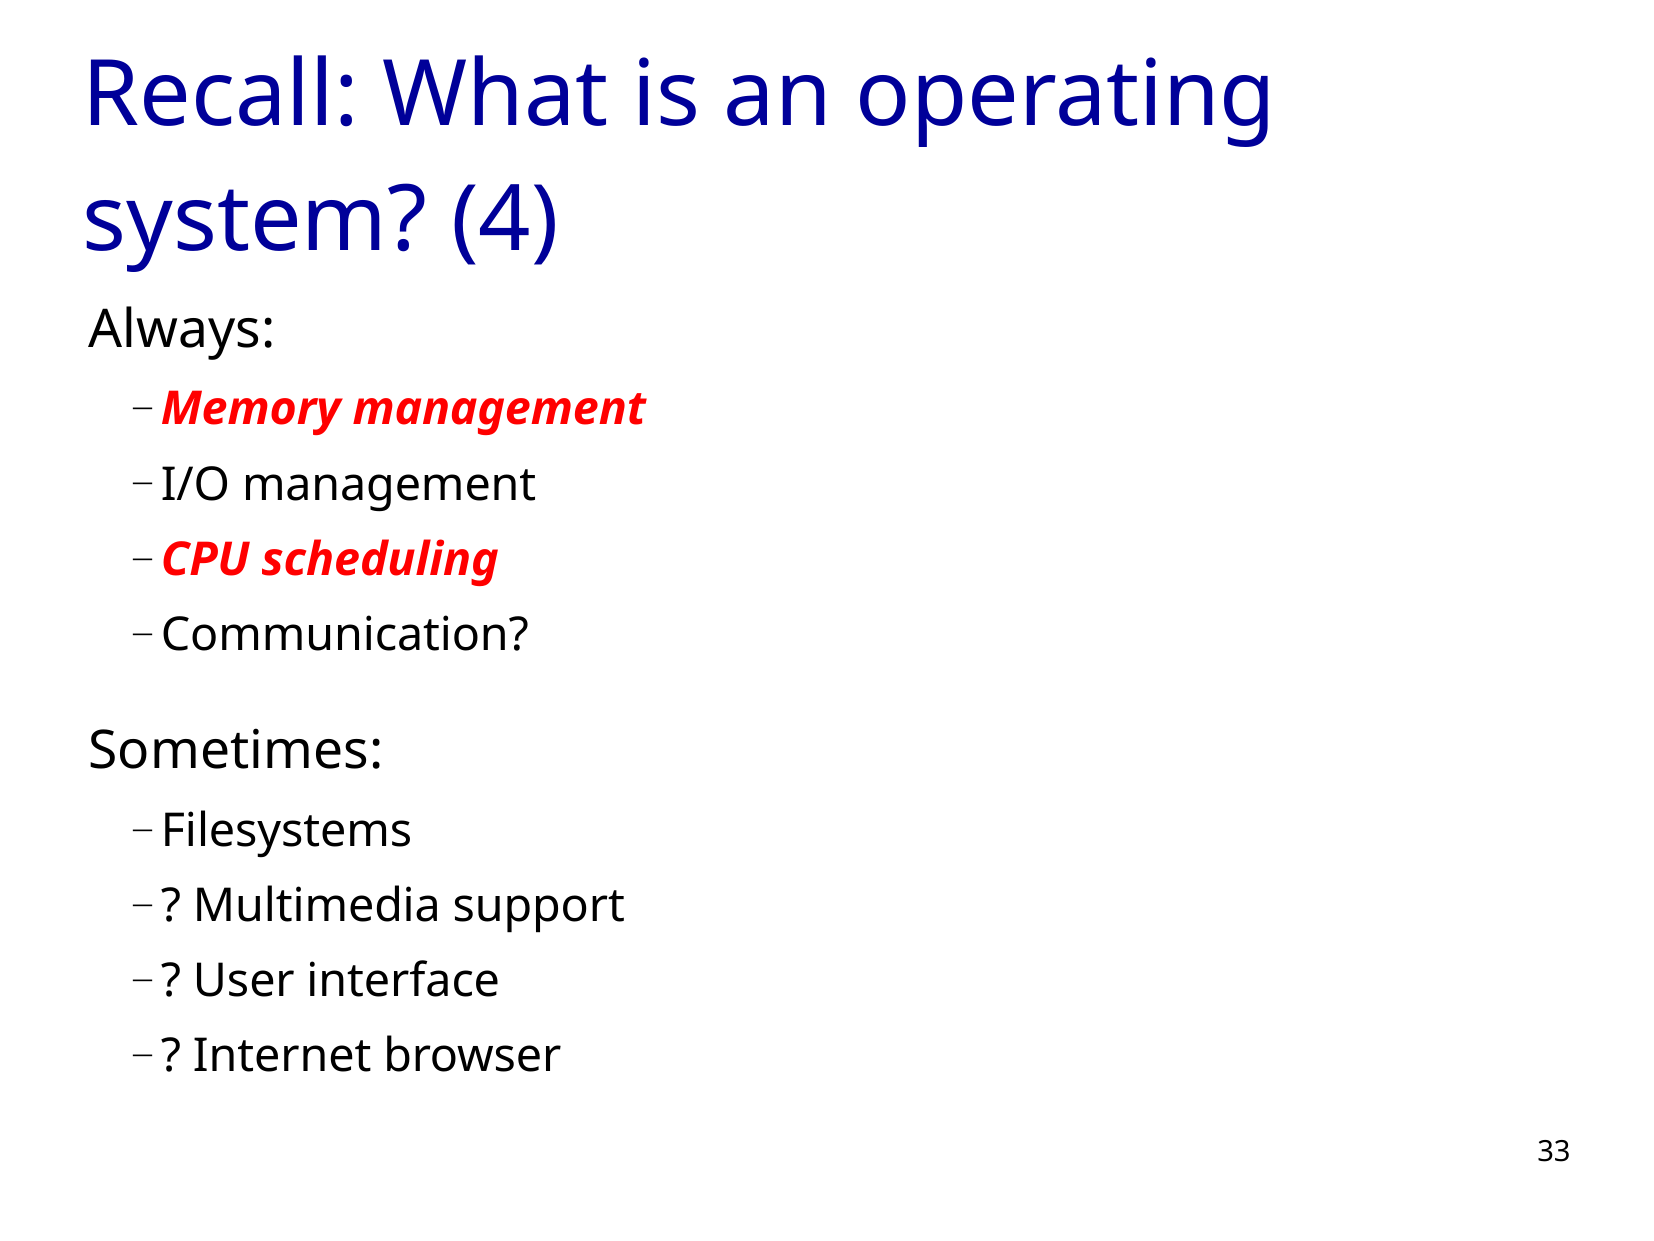

# Recall: What is an operating system? (4)
Always:
Memory management
I/O management
CPU scheduling
Communication?
Sometimes:
Filesystems
? Multimedia support
? User interface
? Internet browser
33